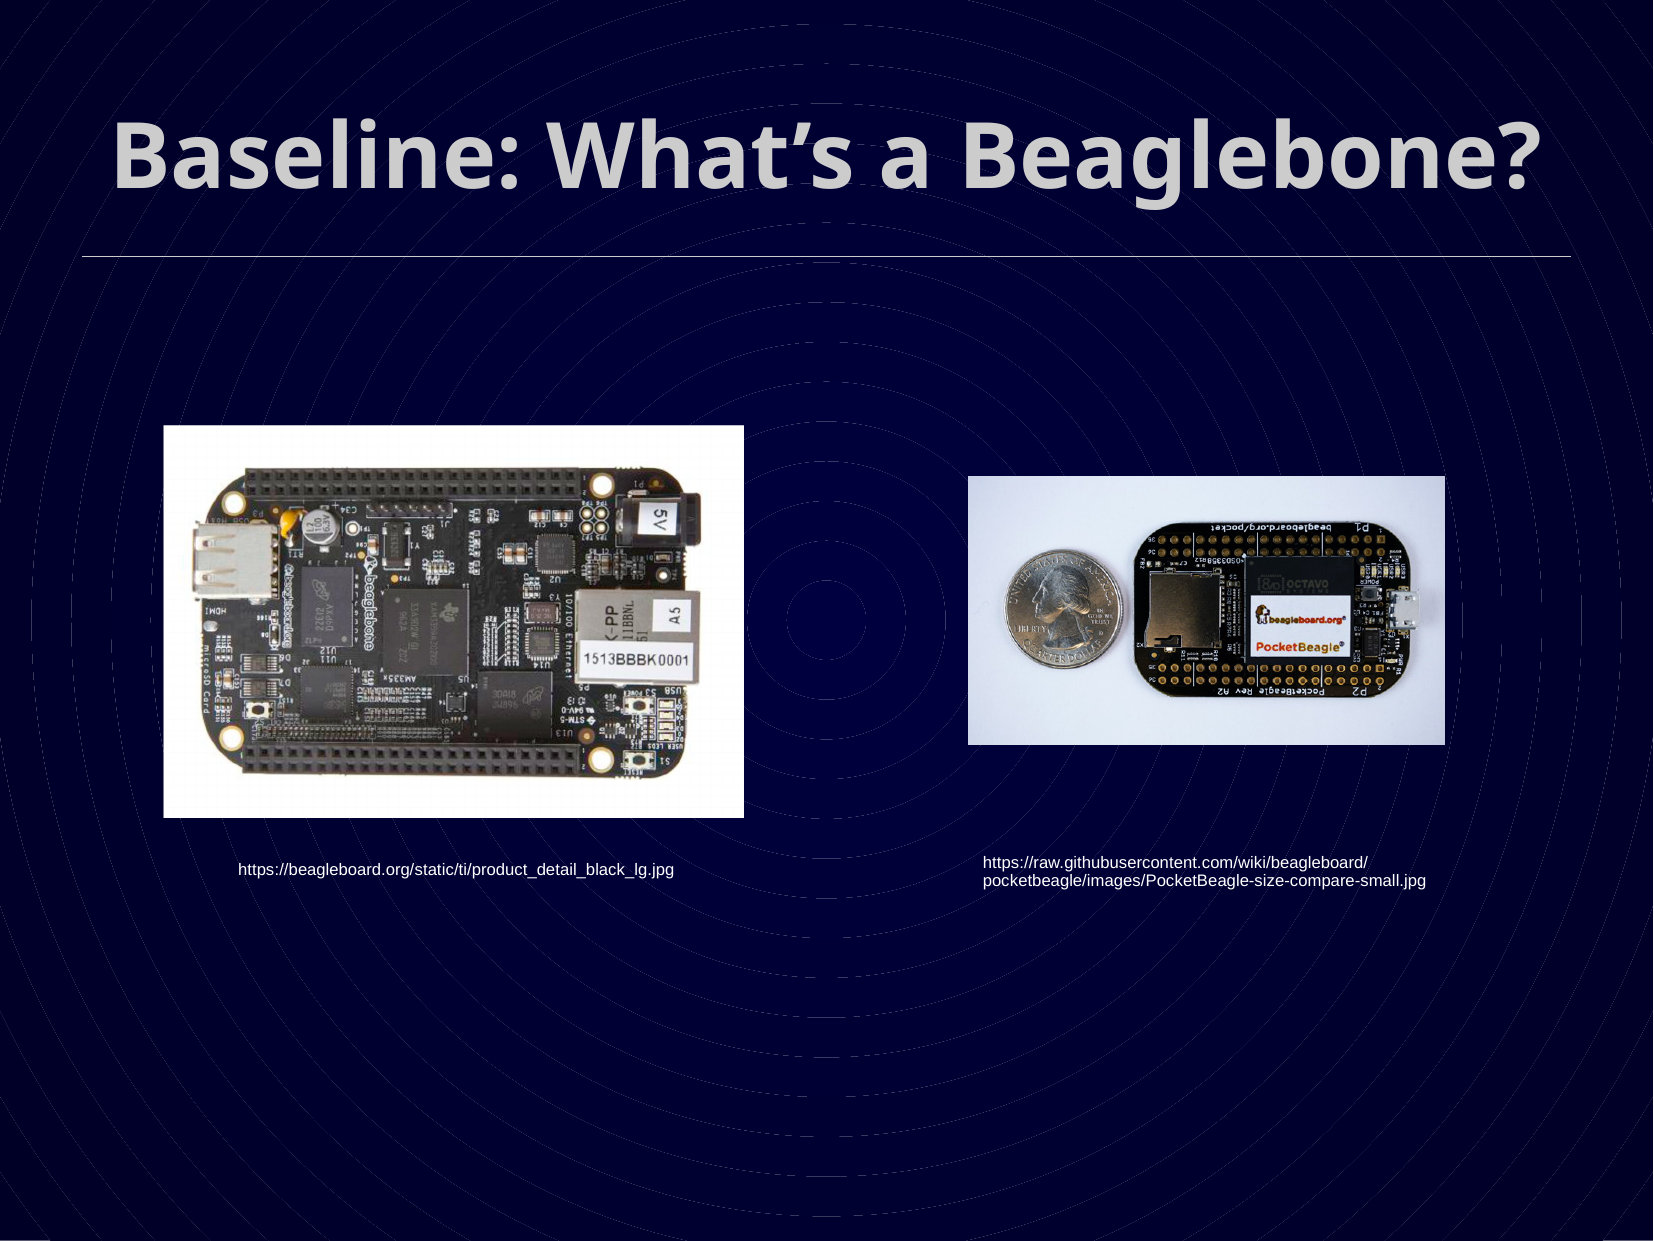

# Baseline: What’s a Beaglebone?
https://raw.githubusercontent.com/wiki/beagleboard/pocketbeagle/images/PocketBeagle-size-compare-small.jpg
https://beagleboard.org/static/ti/product_detail_black_lg.jpg